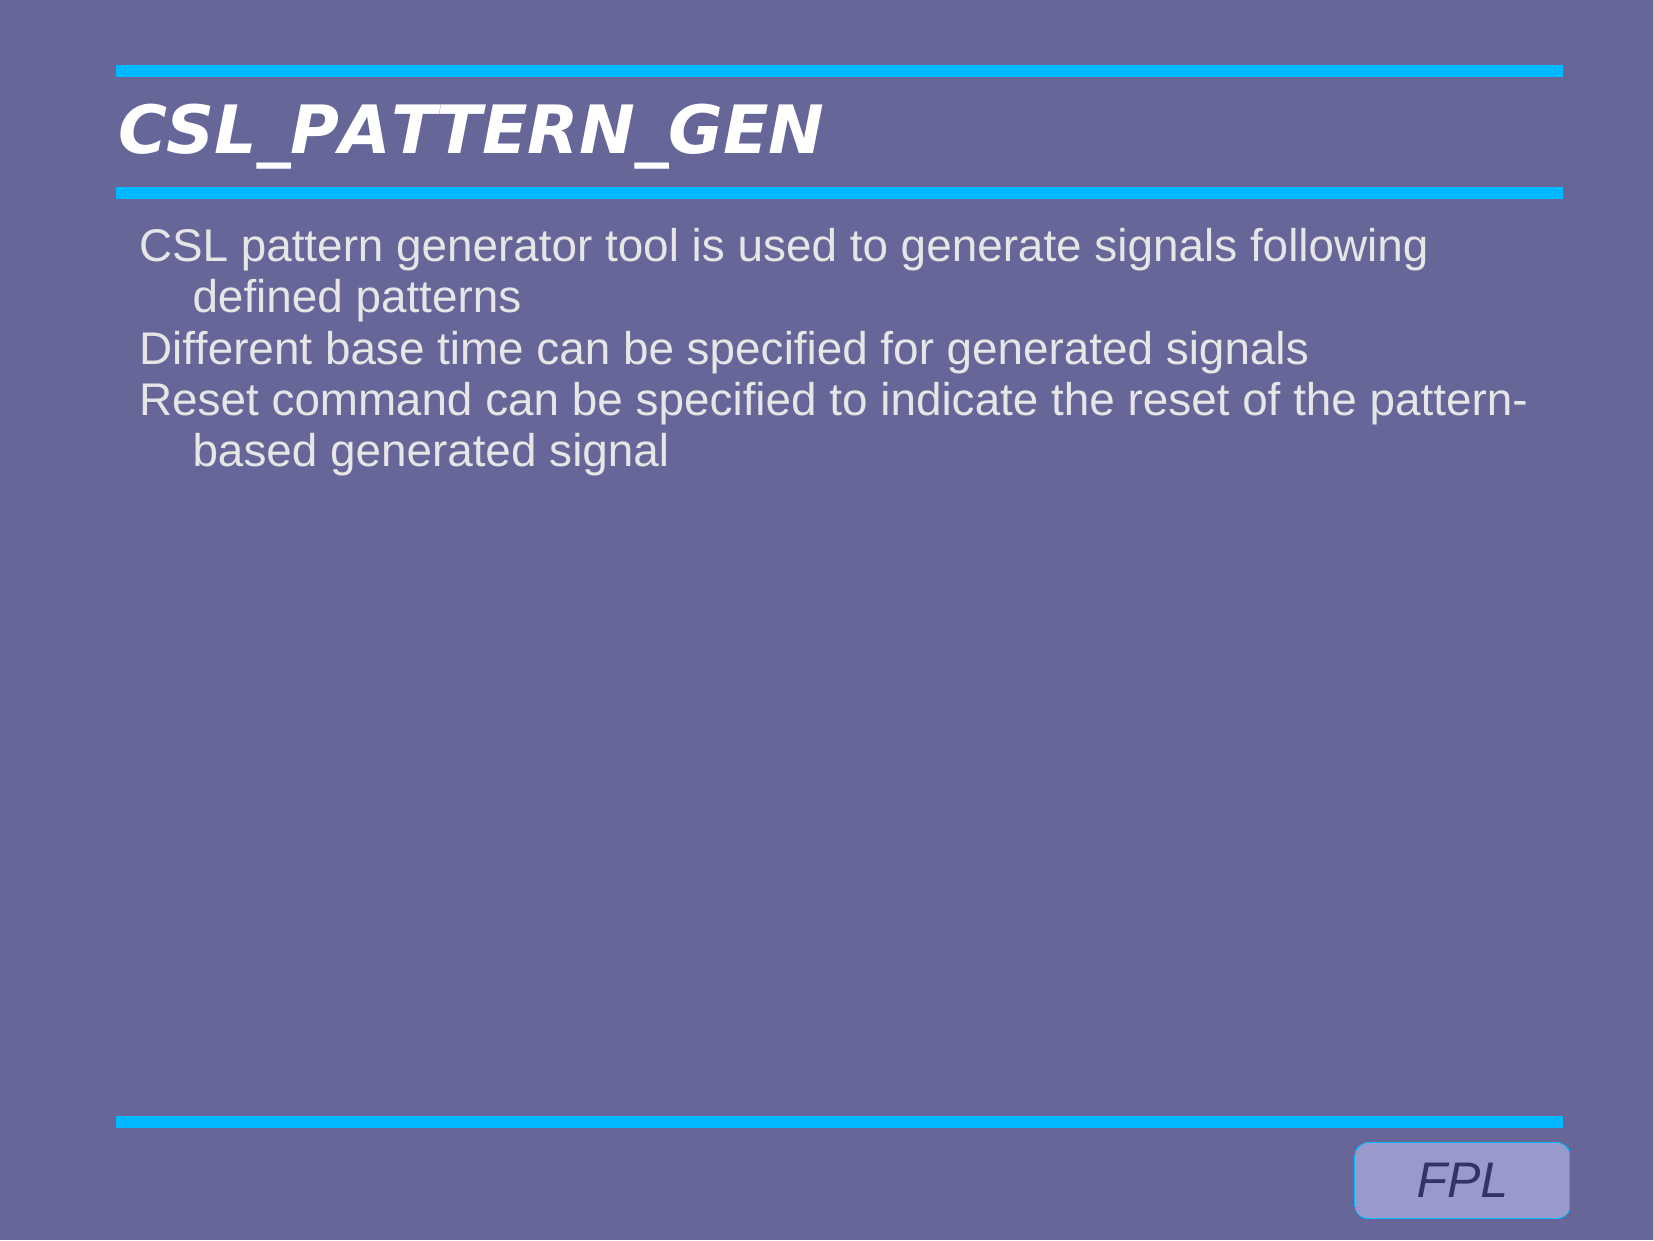

# CSL_PATTERN_GEN
CSL pattern generator tool is used to generate signals following defined patterns
Different base time can be specified for generated signals
Reset command can be specified to indicate the reset of the pattern-based generated signal